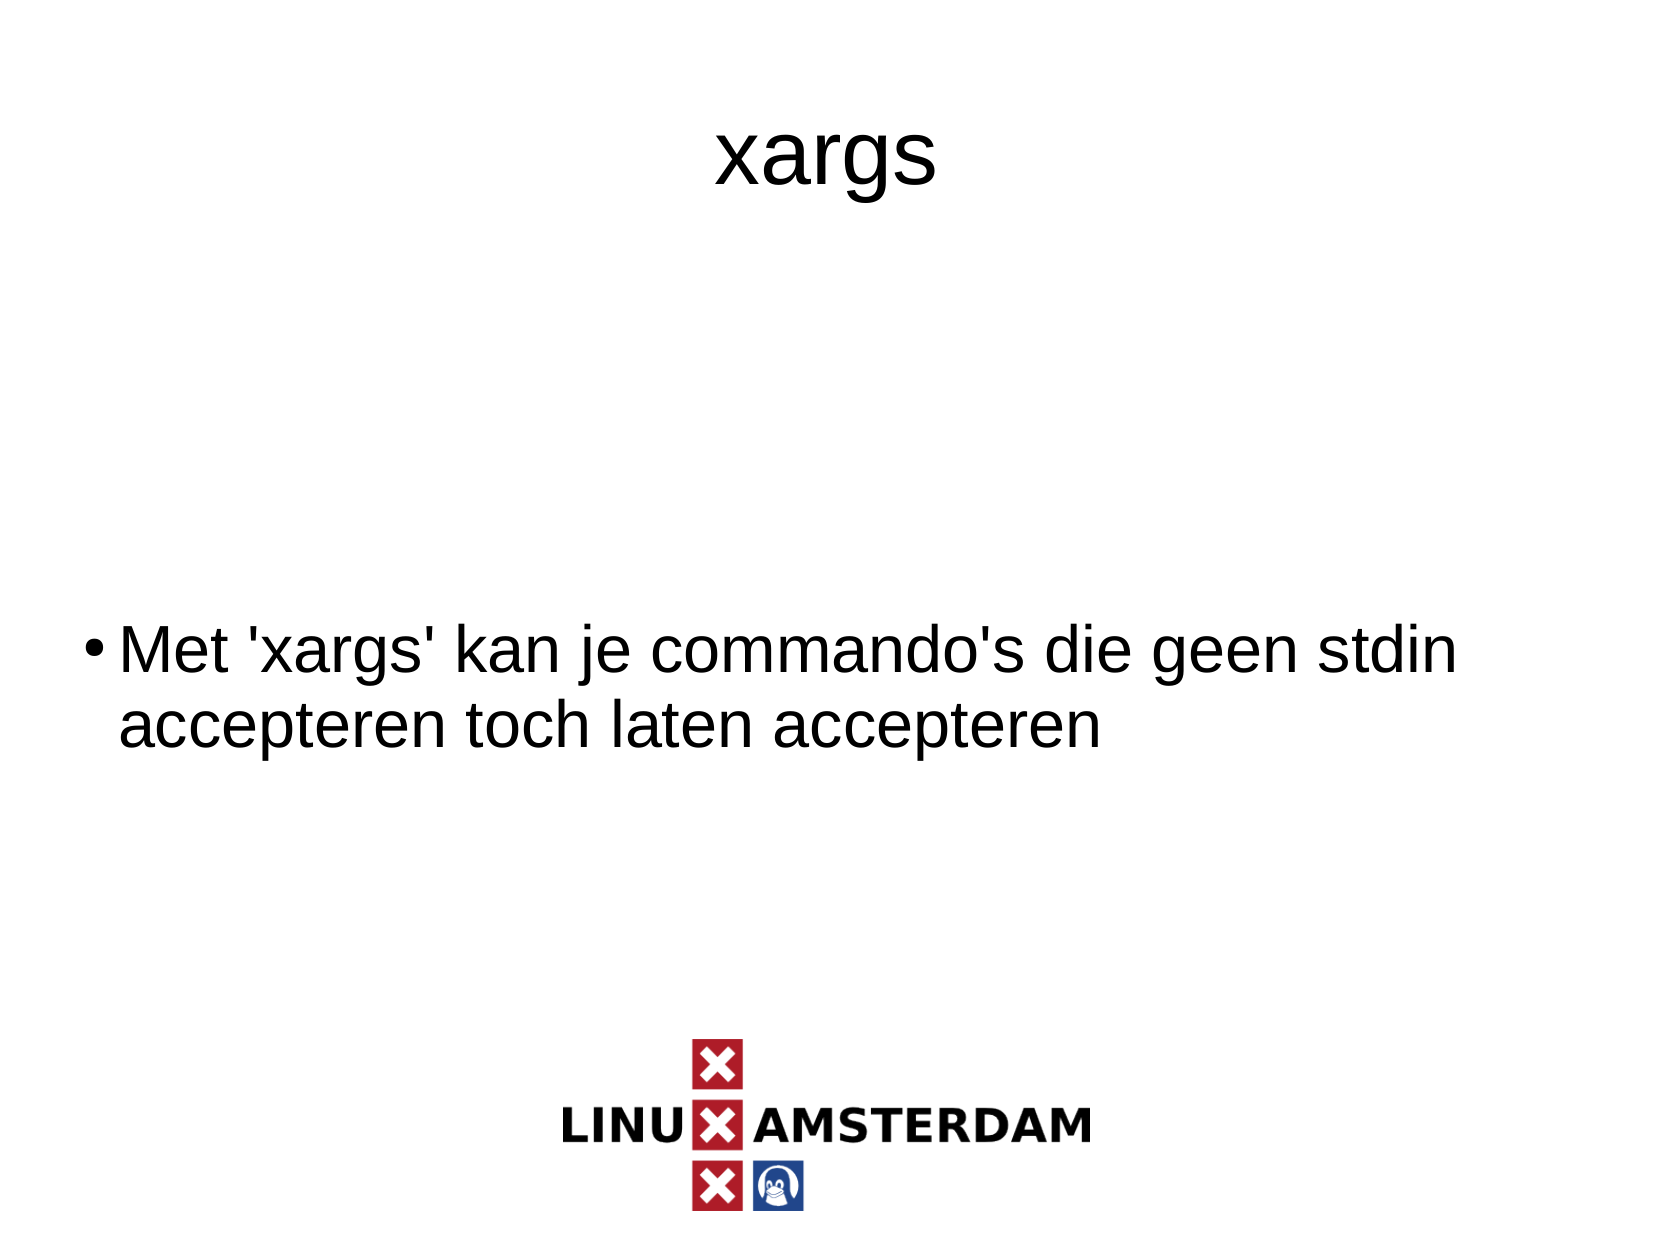

# xargs
Met 'xargs' kan je commando's die geen stdin accepteren toch laten accepteren